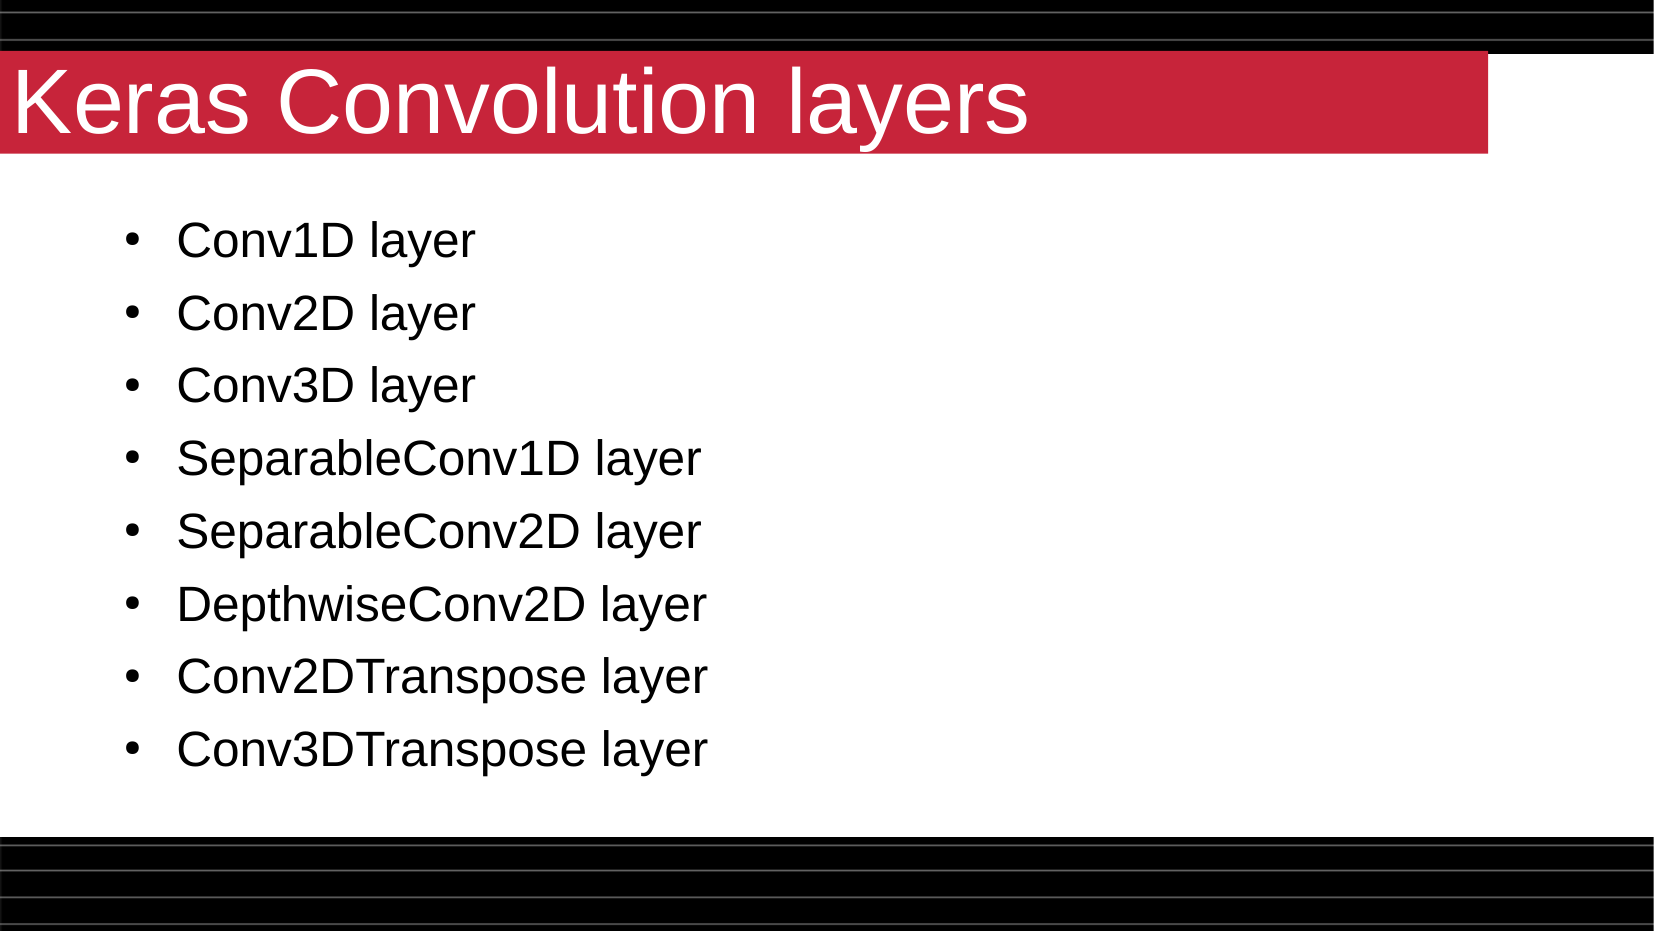

# Keras Convolution layers
Conv1D layer
Conv2D layer
Conv3D layer
SeparableConv1D layer
SeparableConv2D layer
DepthwiseConv2D layer
Conv2DTranspose layer
Conv3DTranspose layer